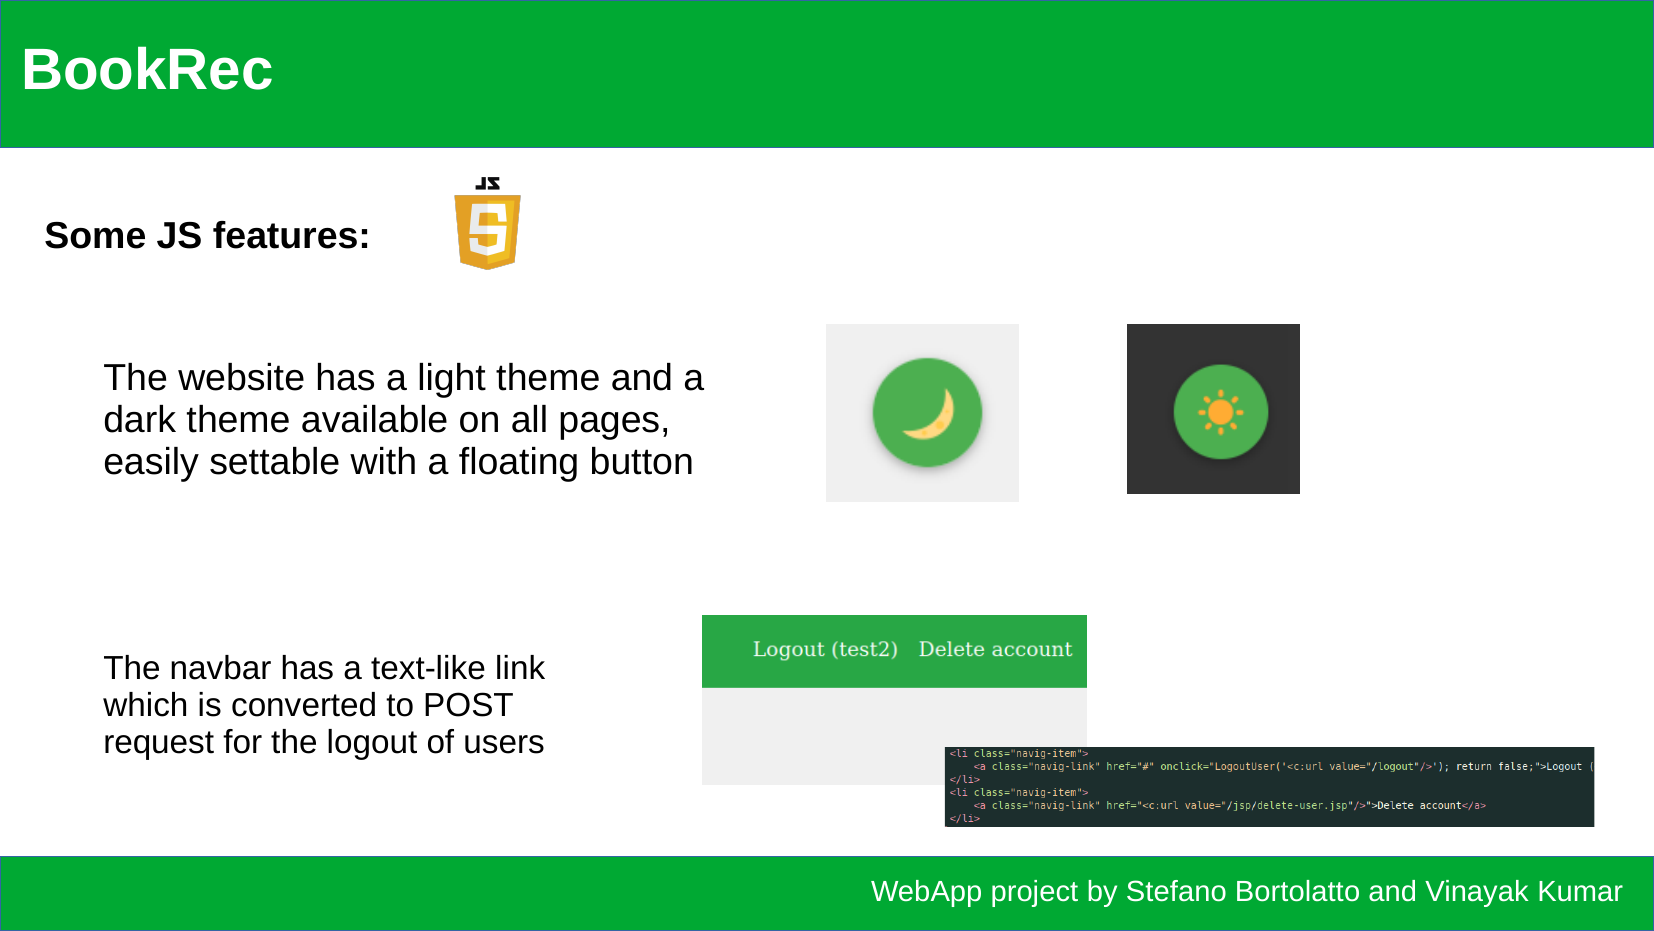

BookRec
Some JS features:
The website has a light theme and a dark theme available on all pages, easily settable with a floating button
The navbar has a text-like link which is converted to POST request for the logout of users
WebApp project by Stefano Bortolatto and Vinayak Kumar